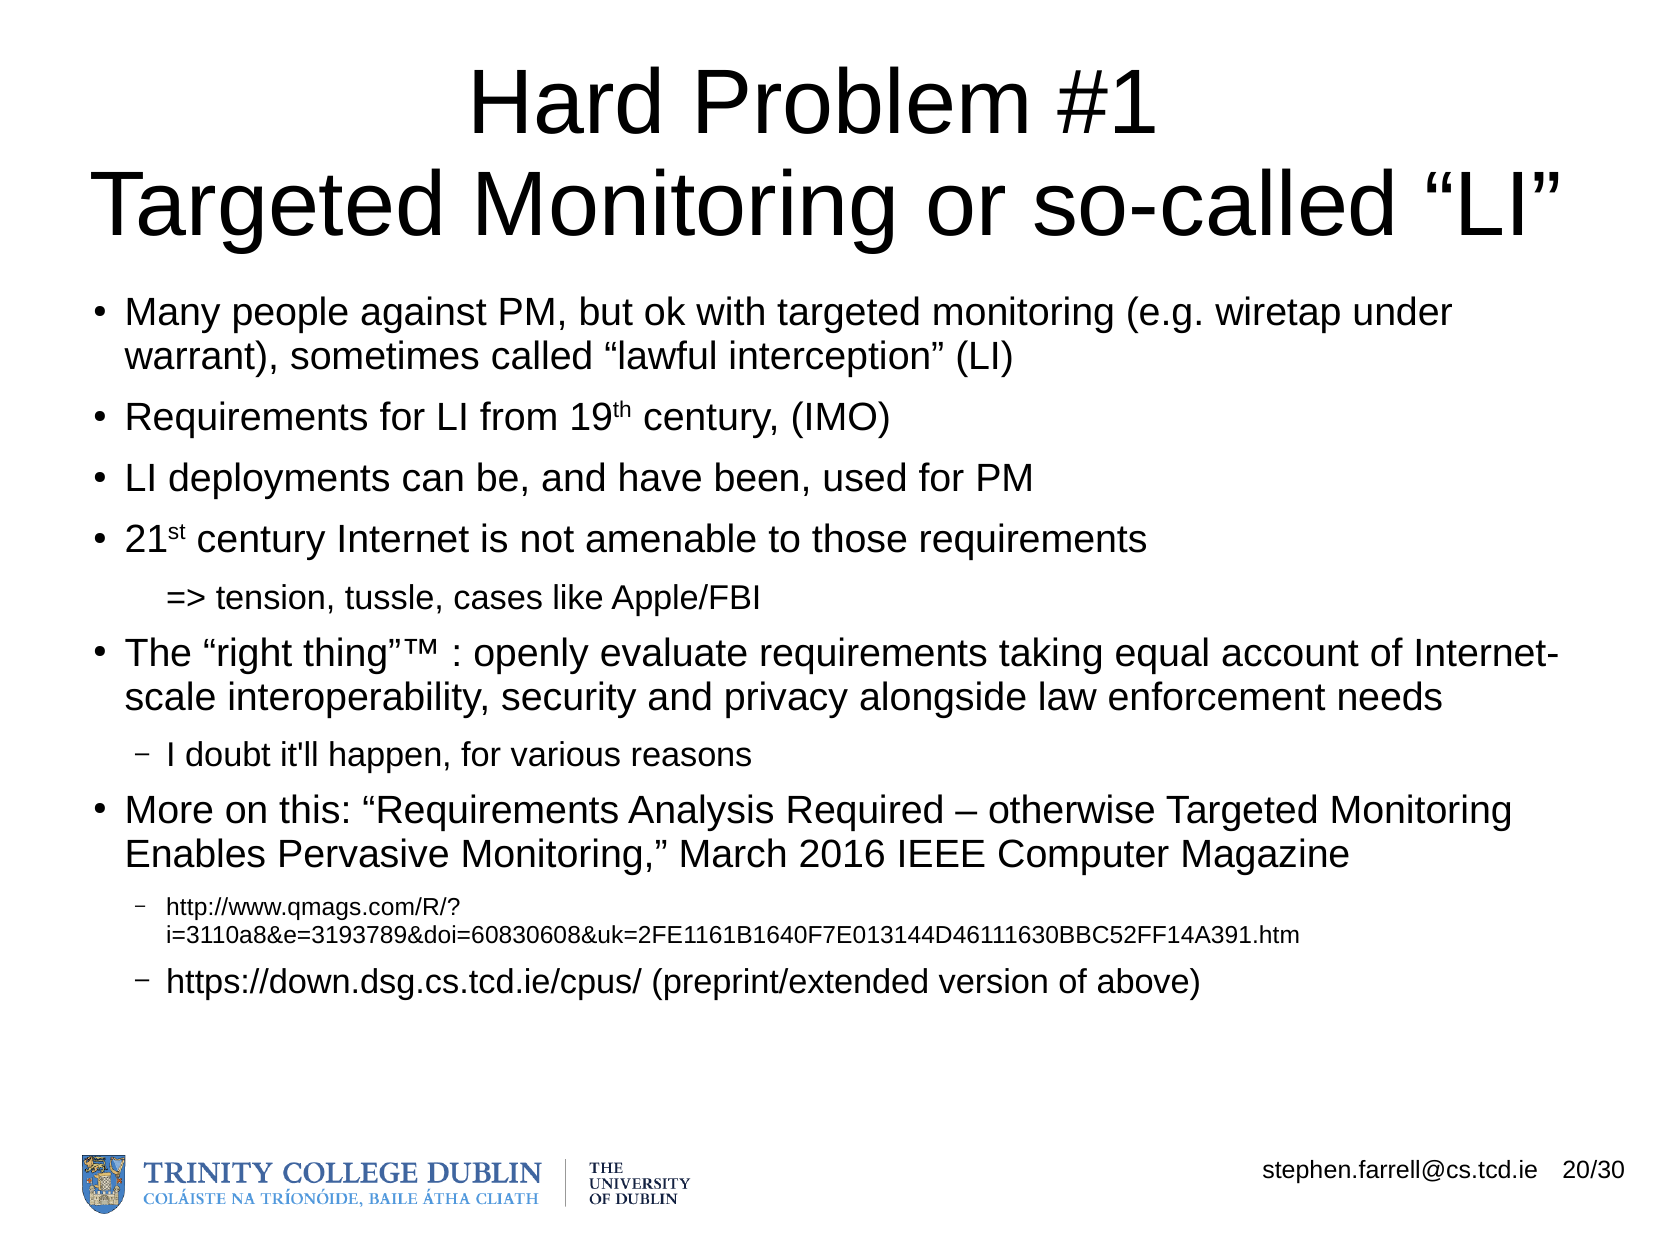

Hard Problem #1
Targeted Monitoring or so-called “LI”
# Many people against PM, but ok with targeted monitoring (e.g. wiretap under warrant), sometimes called “lawful interception” (LI)
Requirements for LI from 19th century, (IMO)
LI deployments can be, and have been, used for PM
21st century Internet is not amenable to those requirements
=> tension, tussle, cases like Apple/FBI
The “right thing”™ : openly evaluate requirements taking equal account of Internet-scale interoperability, security and privacy alongside law enforcement needs
I doubt it'll happen, for various reasons
More on this: “Requirements Analysis Required – otherwise Targeted Monitoring Enables Pervasive Monitoring,” March 2016 IEEE Computer Magazine
http://www.qmags.com/R/?i=3110a8&e=3193789&doi=60830608&uk=2FE1161B1640F7E013144D46111630BBC52FF14A391.htm
https://down.dsg.cs.tcd.ie/cpus/ (preprint/extended version of above)